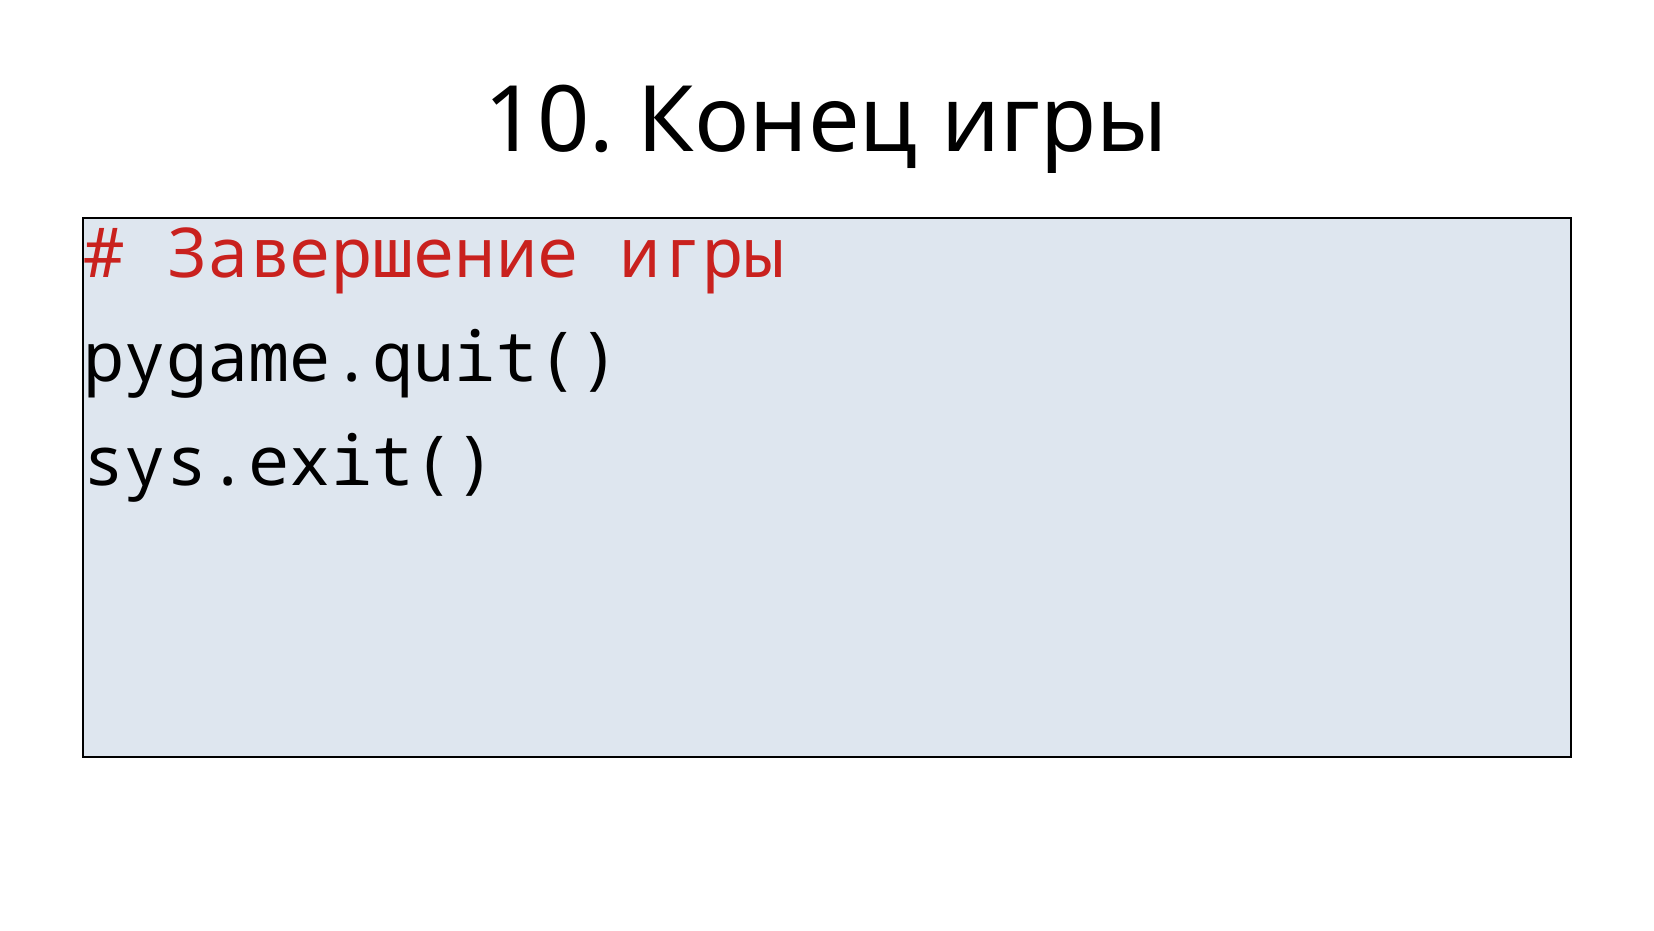

# 10. Конец игры
# Завершение игры
pygame.quit()
sys.exit()